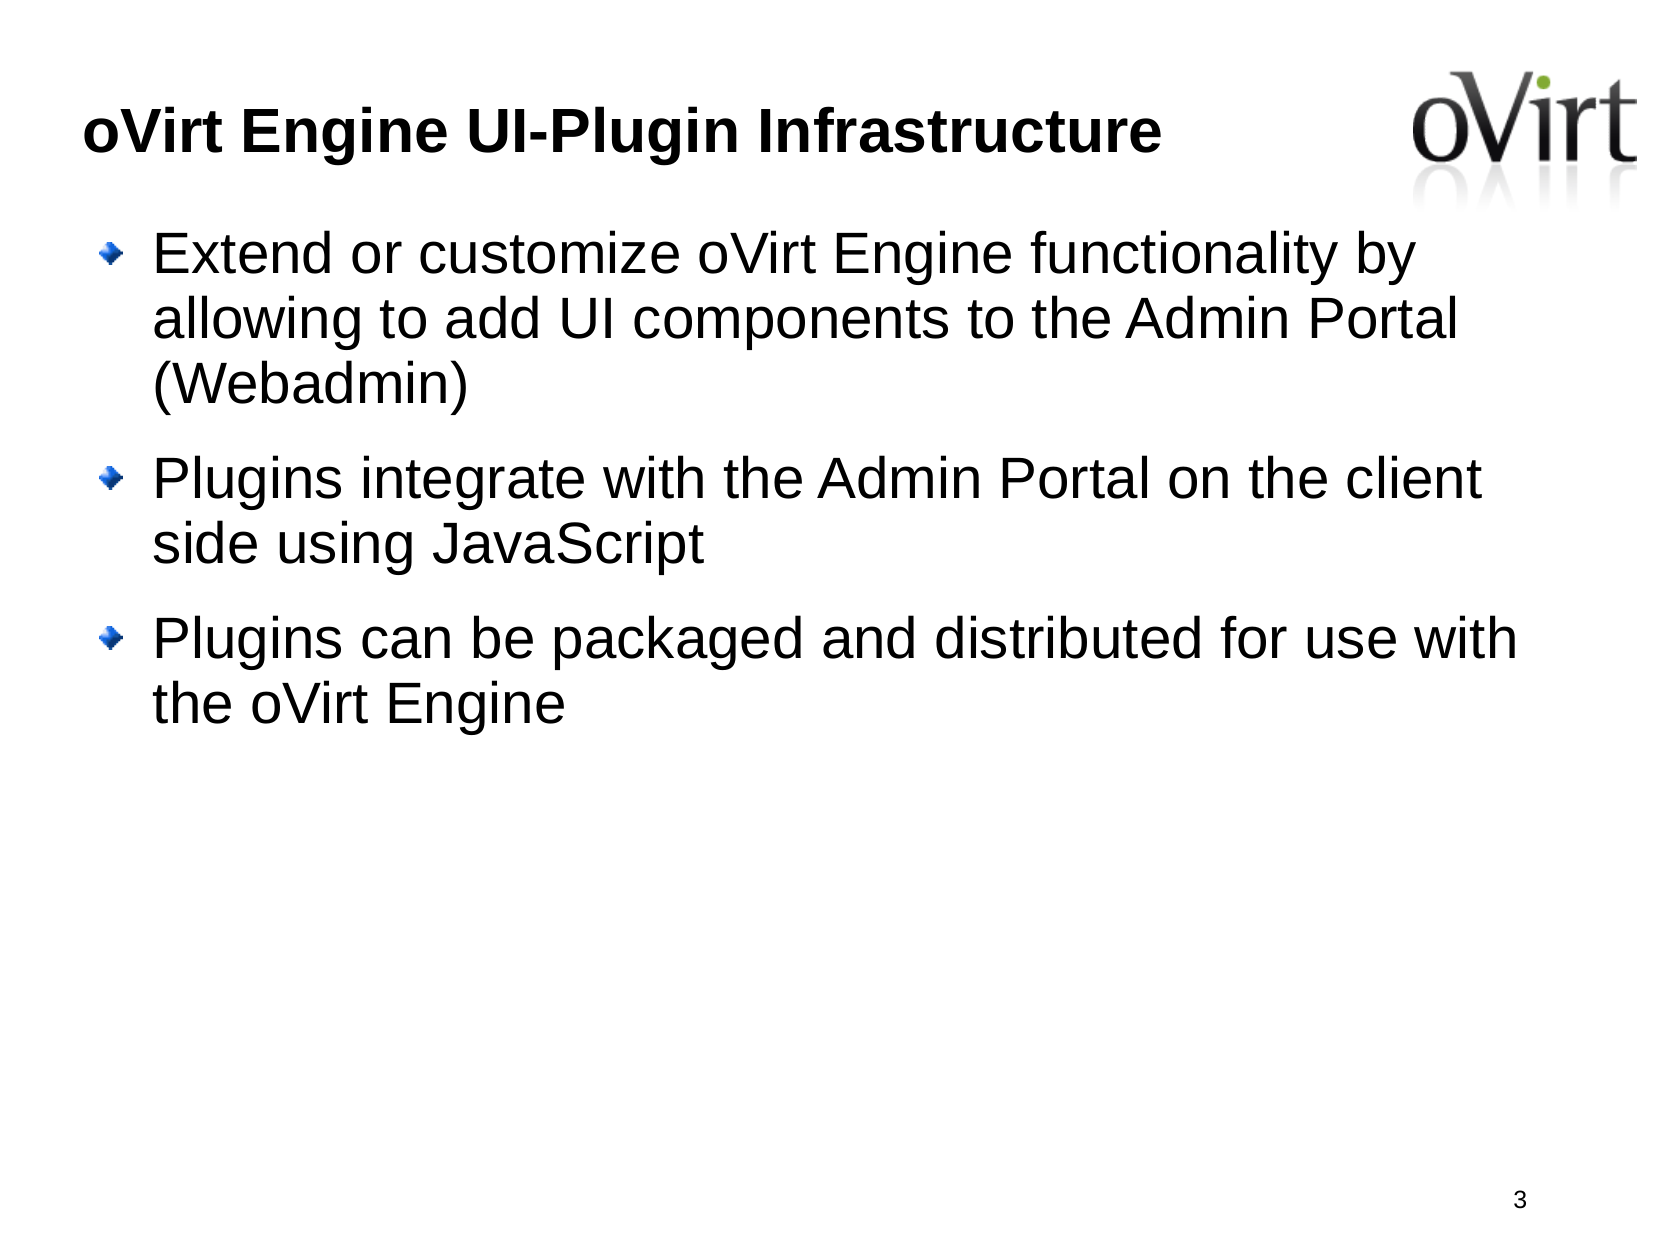

# oVirt Engine UI-Plugin Infrastructure
Extend or customize oVirt Engine functionality by allowing to add UI components to the Admin Portal (Webadmin)
Plugins integrate with the Admin Portal on the client side using JavaScript
Plugins can be packaged and distributed for use with the oVirt Engine